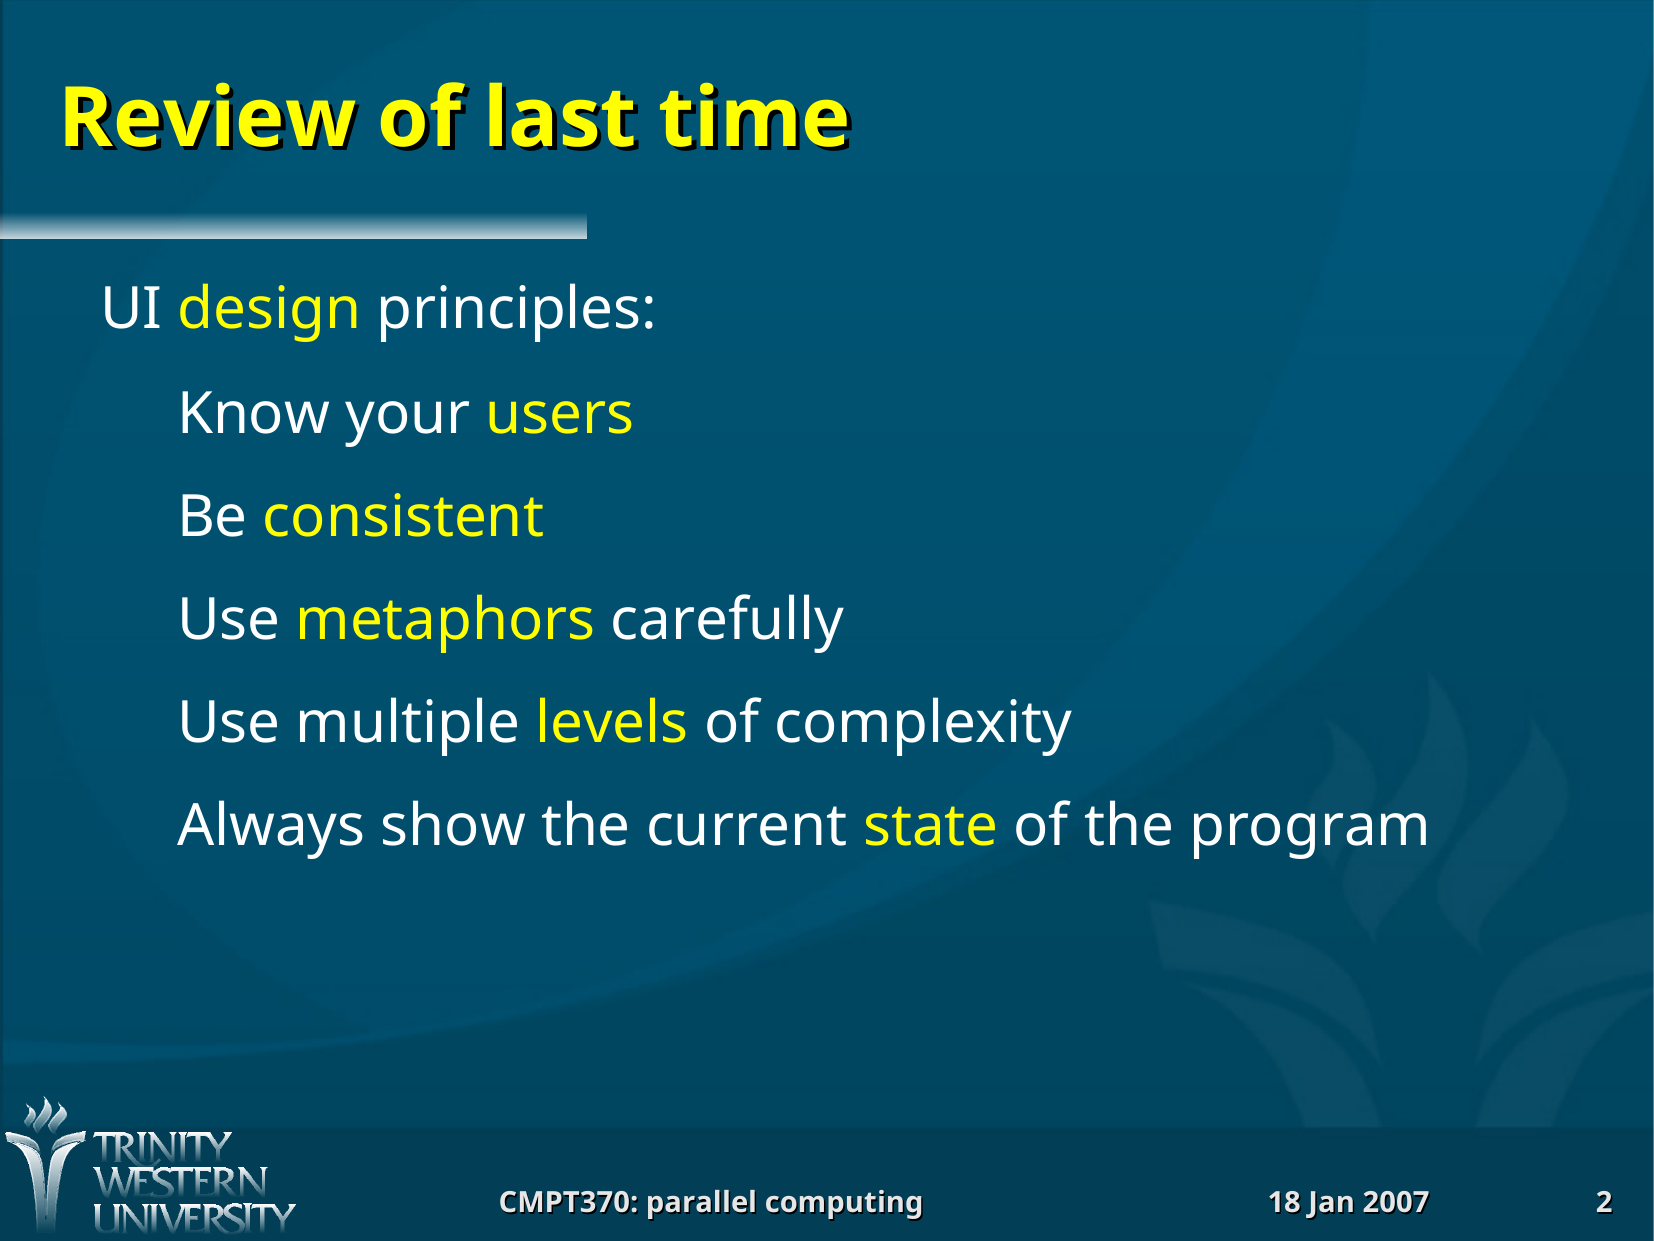

# Review of last time
UI design principles:
Know your users
Be consistent
Use metaphors carefully
Use multiple levels of complexity
Always show the current state of the program
CMPT370: parallel computing
18 Jan 2007
2